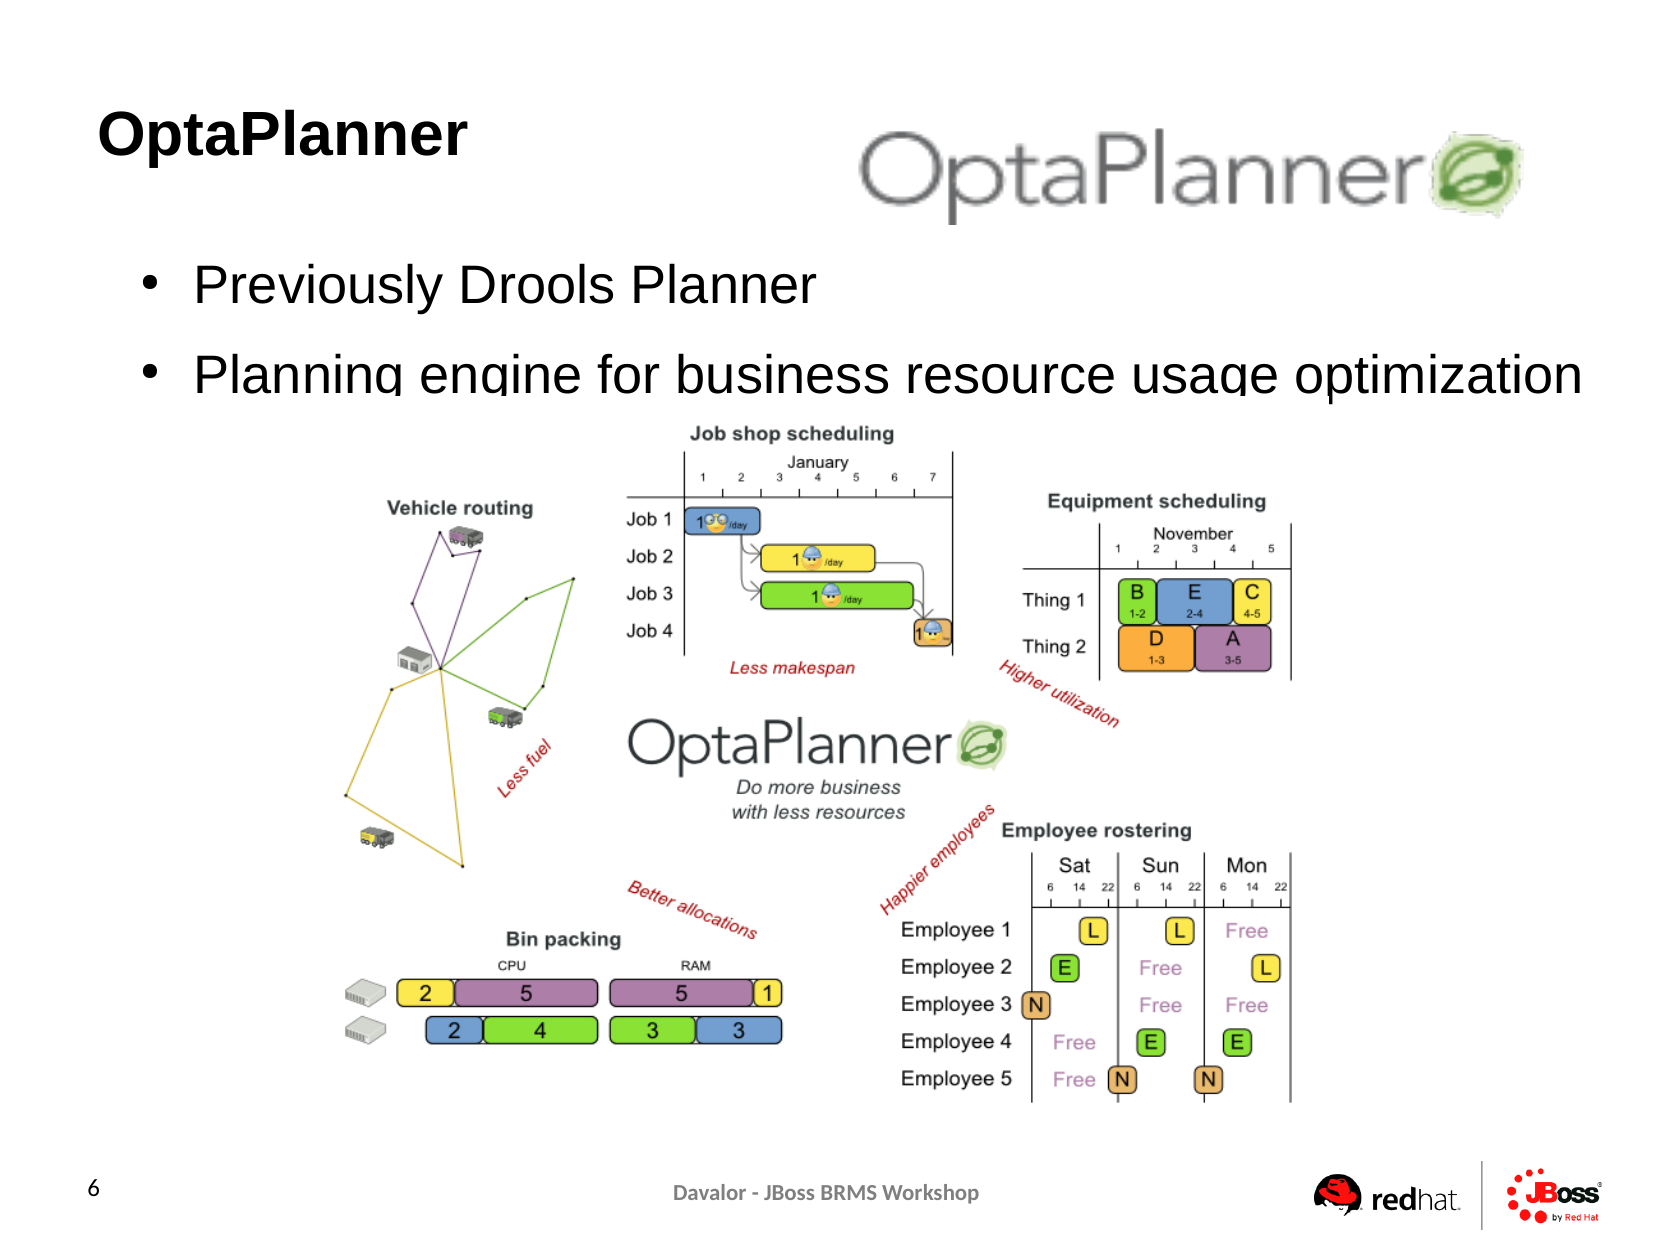

# OptaPlanner
Previously Drools Planner
Planning engine for business resource usage optimization